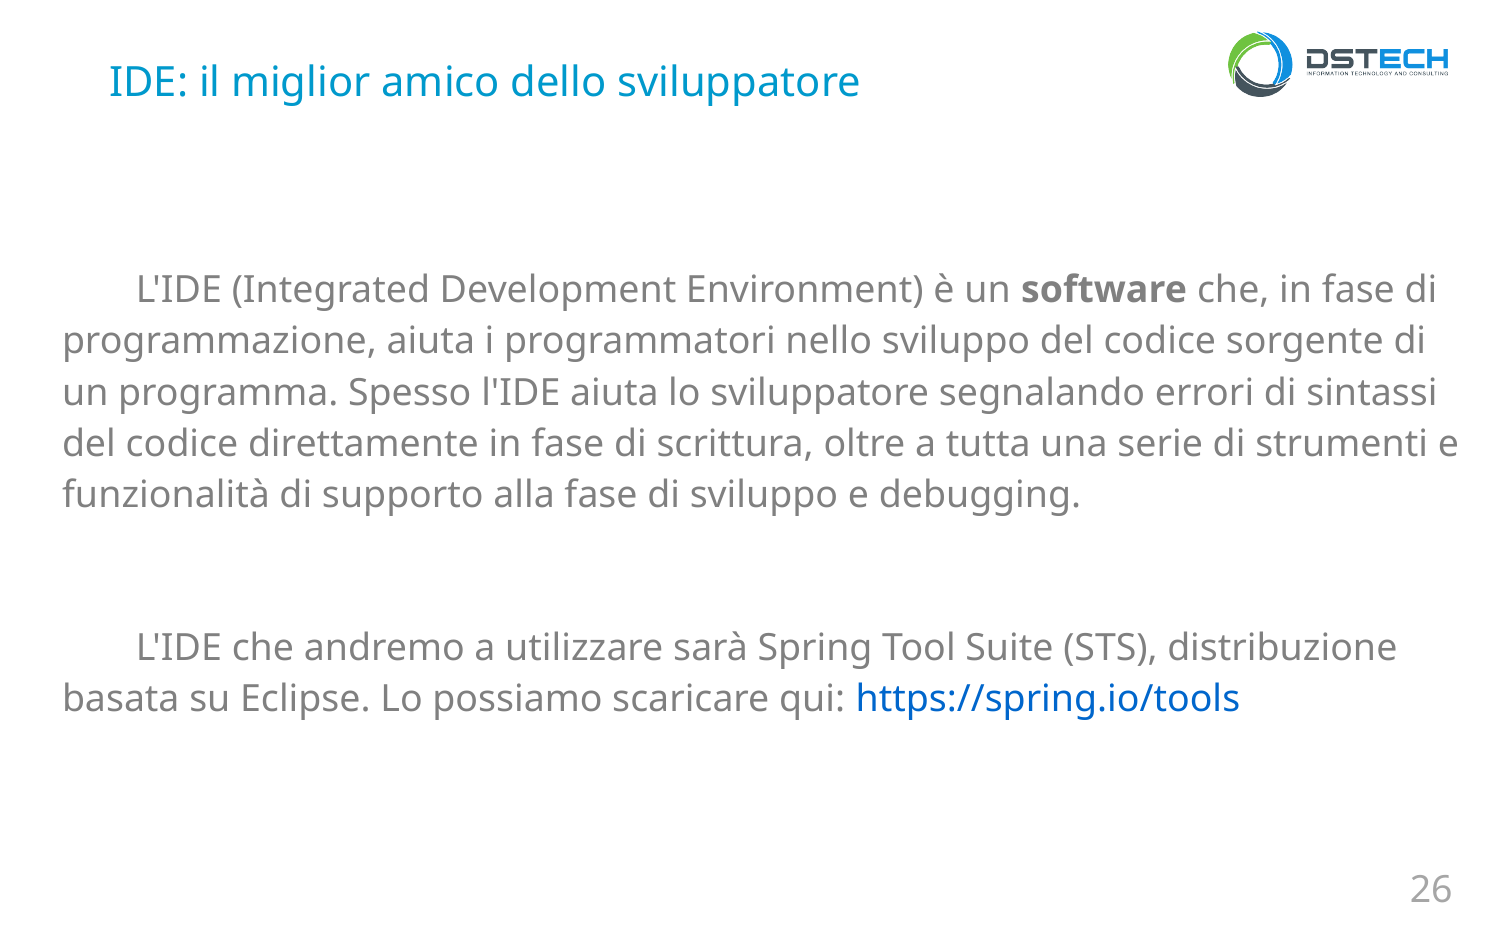

IDE: il miglior amico dello sviluppatore
	L'IDE (Integrated Development Environment) è un software che, in fase di programmazione, aiuta i programmatori nello sviluppo del codice sorgente di un programma. Spesso l'IDE aiuta lo sviluppatore segnalando errori di sintassi del codice direttamente in fase di scrittura, oltre a tutta una serie di strumenti e funzionalità di supporto alla fase di sviluppo e debugging.
	L'IDE che andremo a utilizzare sarà Spring Tool Suite (STS), distribuzione basata su Eclipse. Lo possiamo scaricare qui: https://spring.io/tools
26